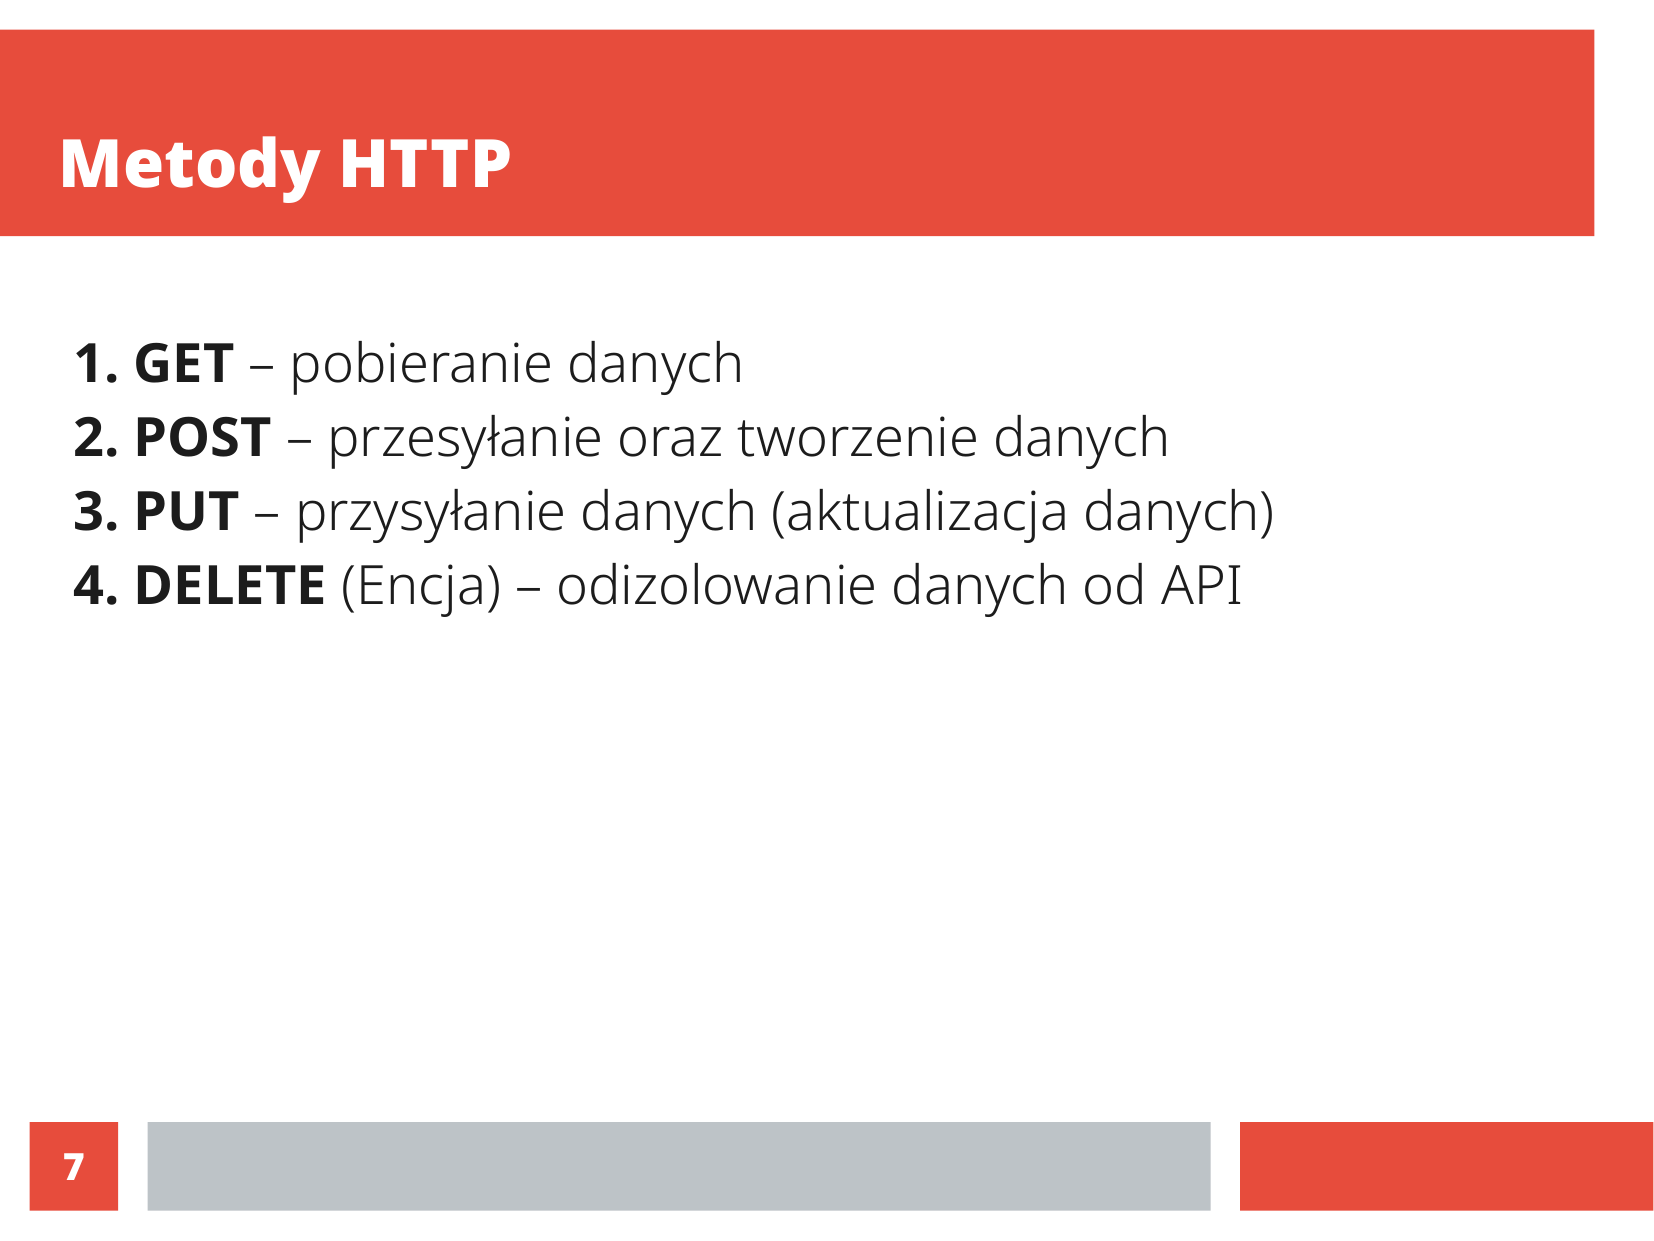

# Metody HTTP
 1. GET – pobieranie danych
 2. POST – przesyłanie oraz tworzenie danych
 3. PUT – przysyłanie danych (aktualizacja danych)
 4. DELETE (Encja) – odizolowanie danych od API
7